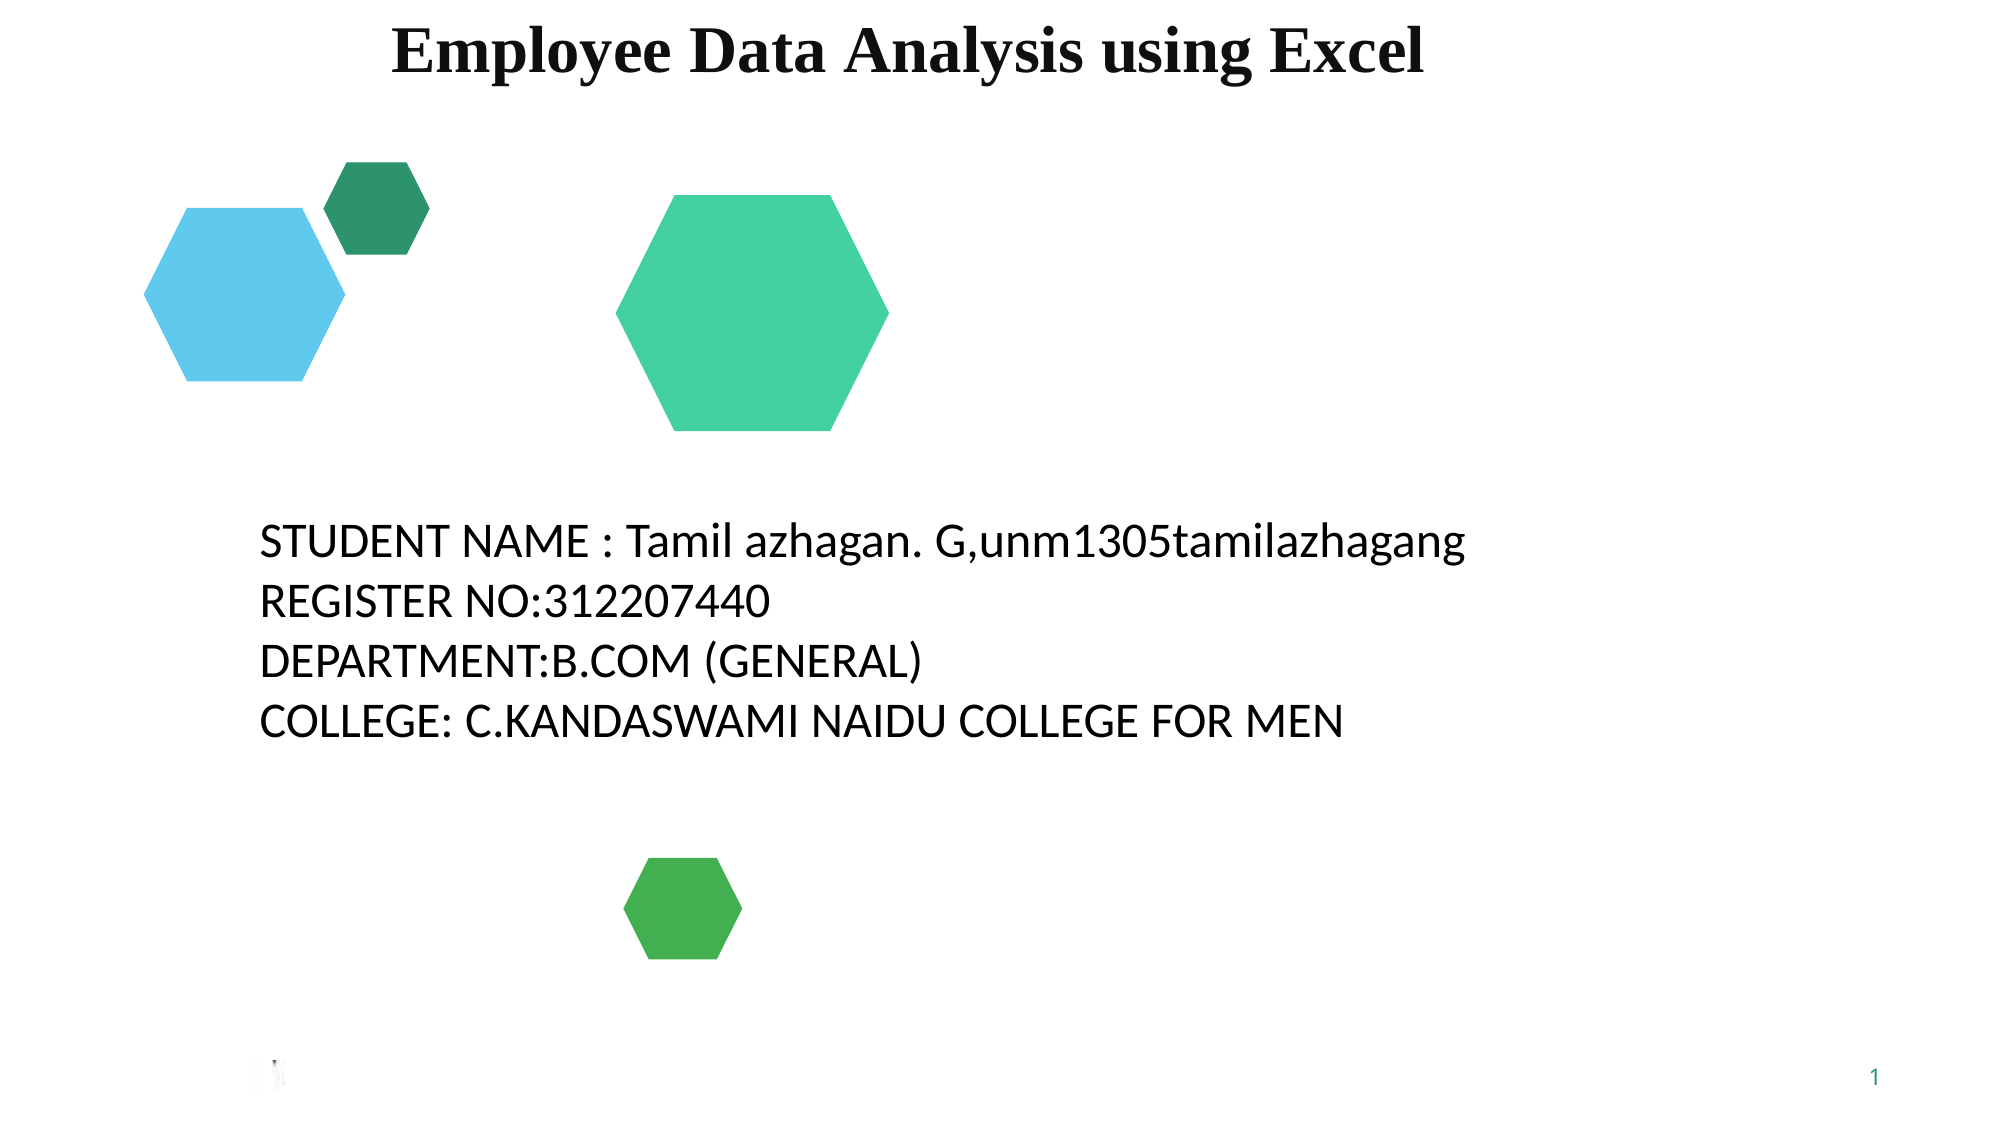

# Employee Data Analysis using Excel
STUDENT NAME : Tamil azhagan. G,unm1305tamilazhagang
REGISTER NO:312207440
DEPARTMENT:B.COM (GENERAL)
COLLEGE: C.KANDASWAMI NAIDU COLLEGE FOR MEN